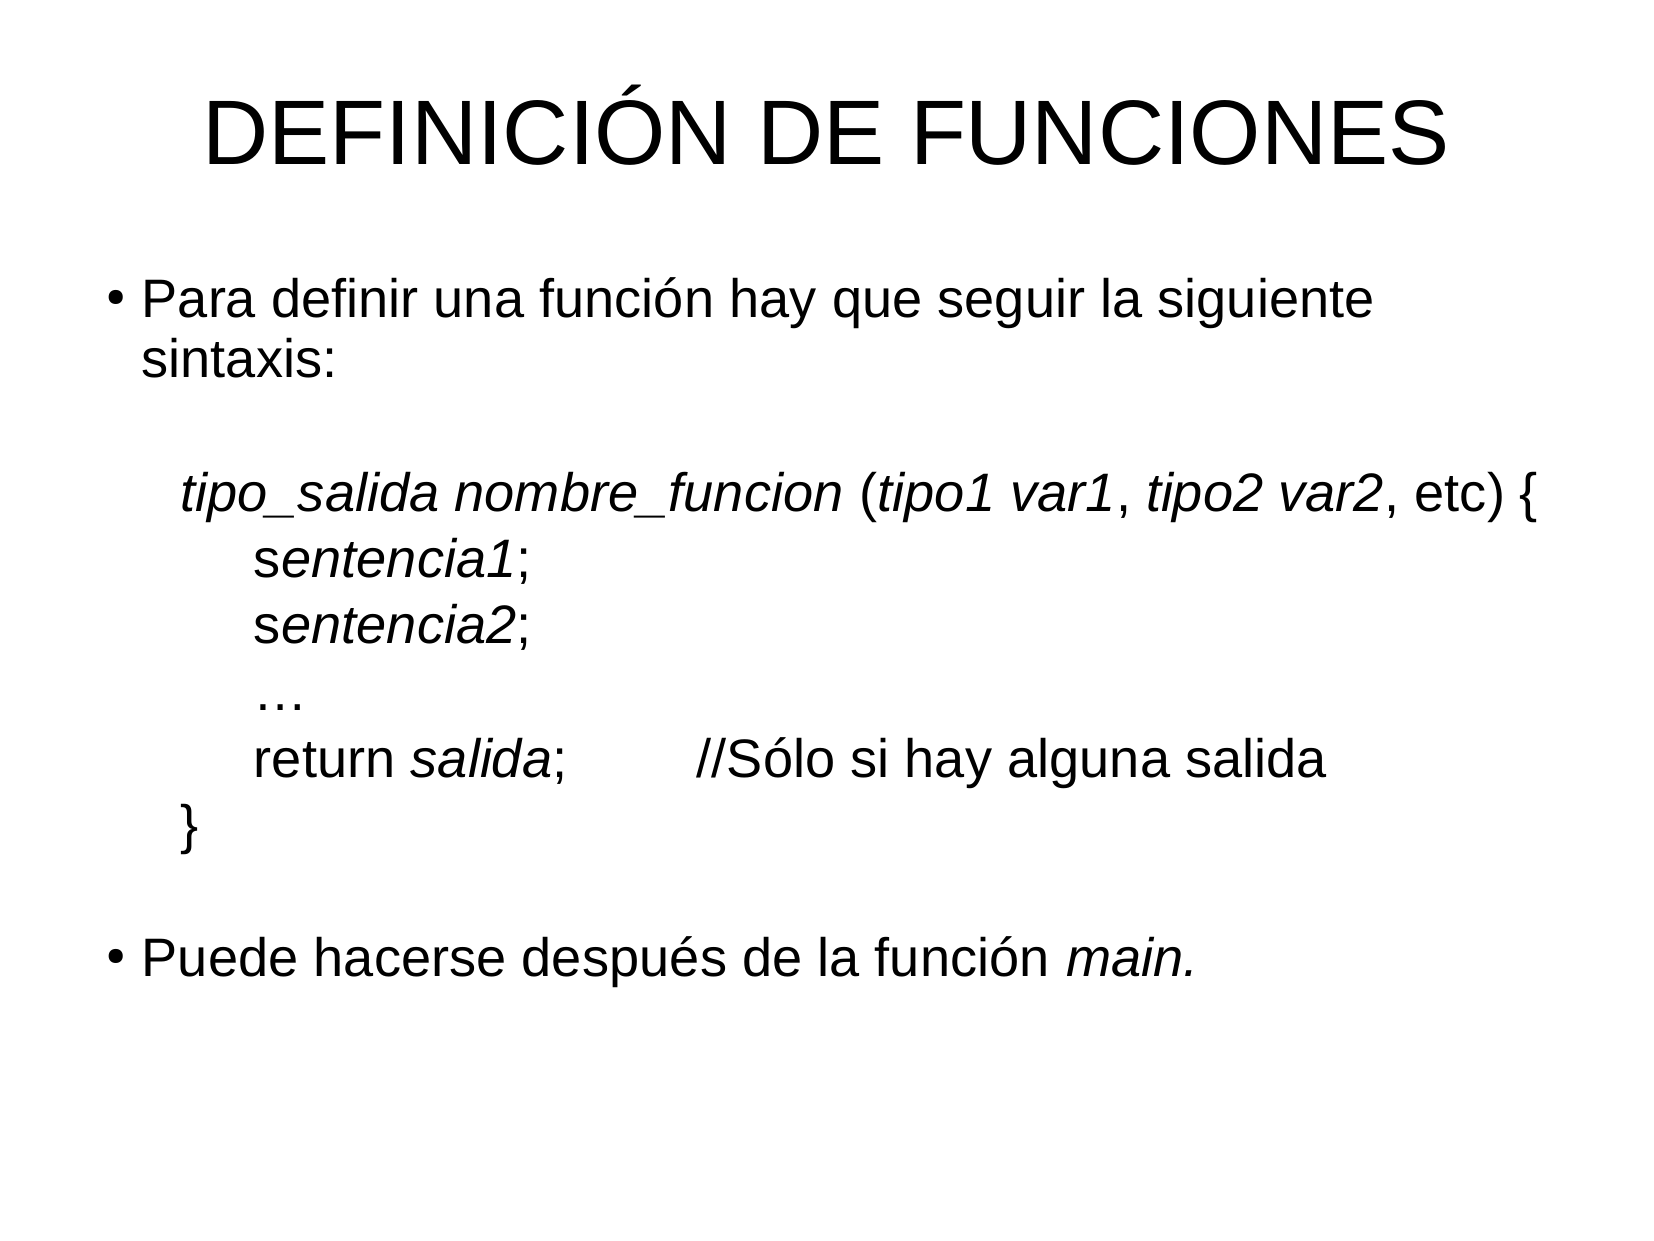

# DEFINICIÓN DE FUNCIONES
Para definir una función hay que seguir la siguiente sintaxis:
	tipo_salida nombre_funcion (tipo1 var1, tipo2 var2, etc) {
		sentencia1;
		sentencia2;
		…
		return salida;		//Sólo si hay alguna salida
	}
Puede hacerse después de la función main.